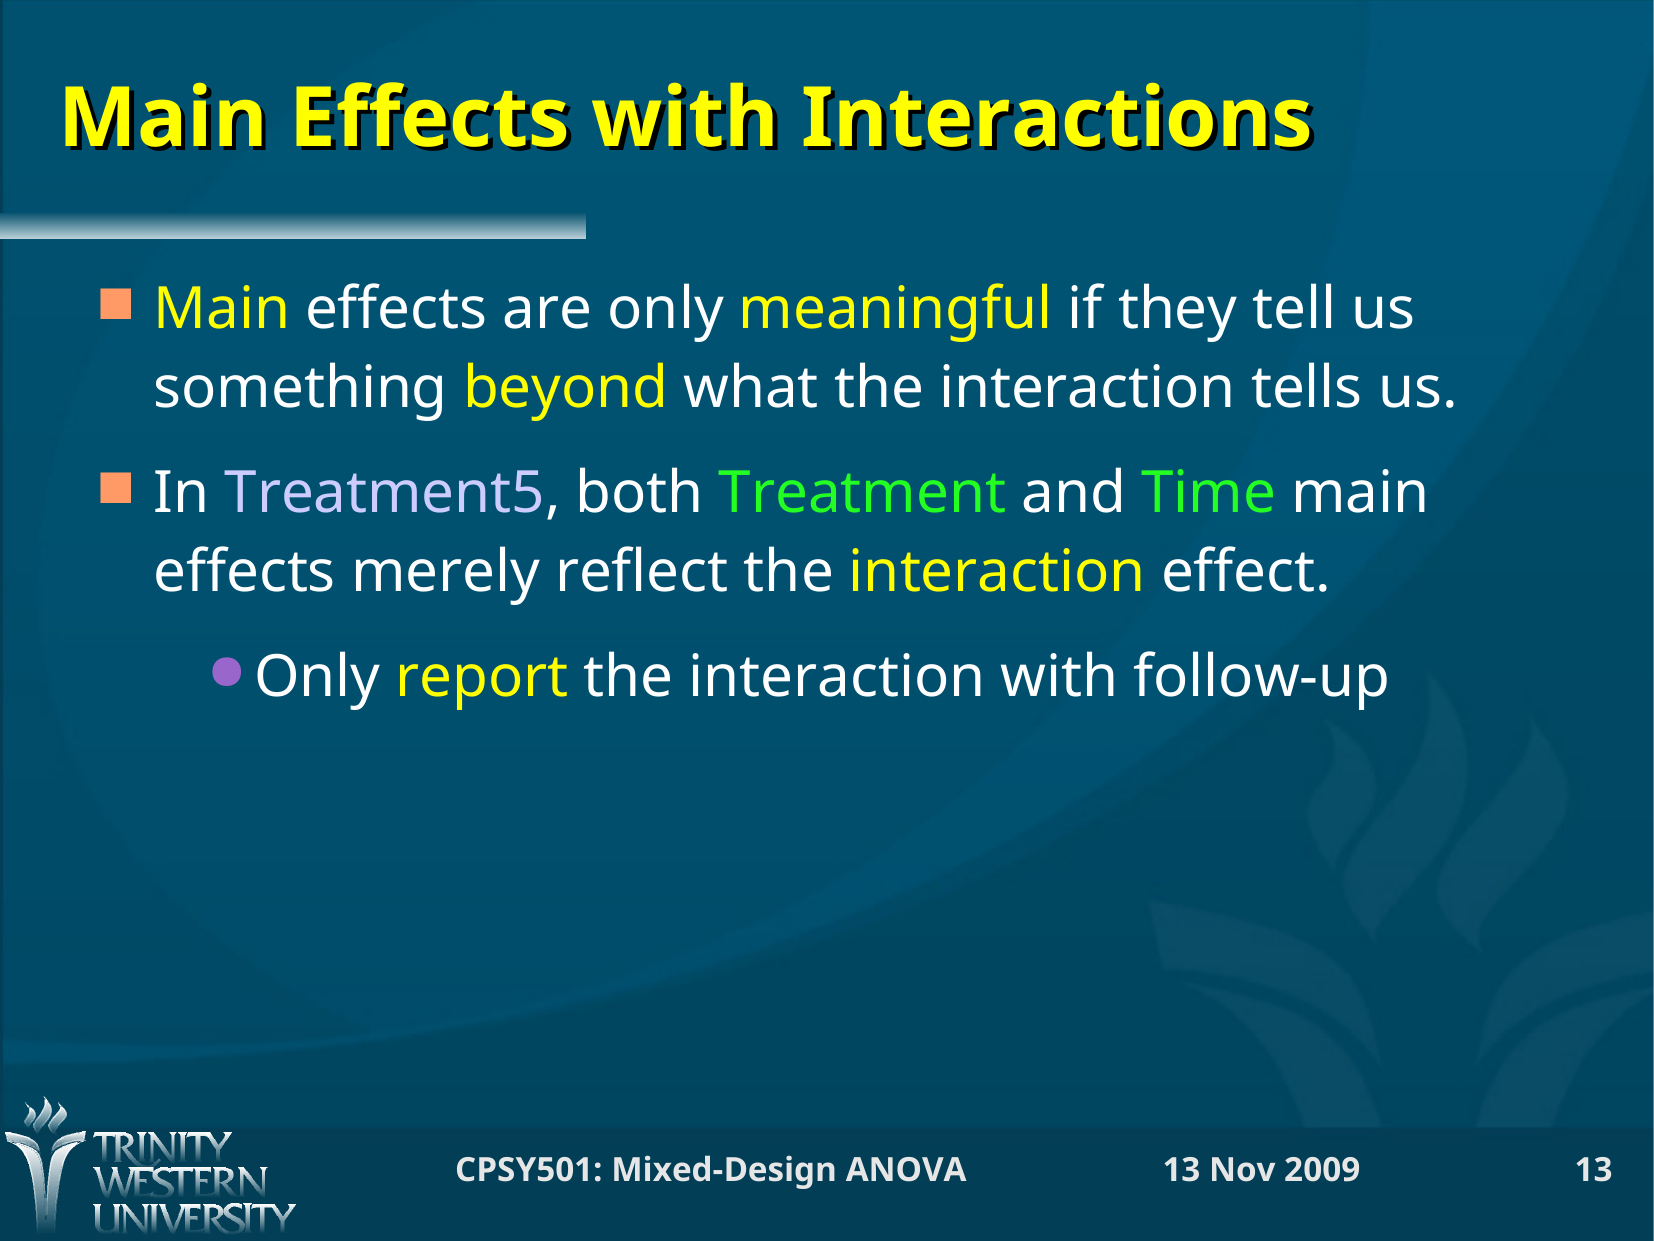

# Main Effects with Interactions
Main effects are only meaningful if they tell us something beyond what the interaction tells us.
In Treatment5, both Treatment and Time main effects merely reflect the interaction effect.
Only report the interaction with follow-up
CPSY501: Mixed-Design ANOVA
13 Nov 2009
13